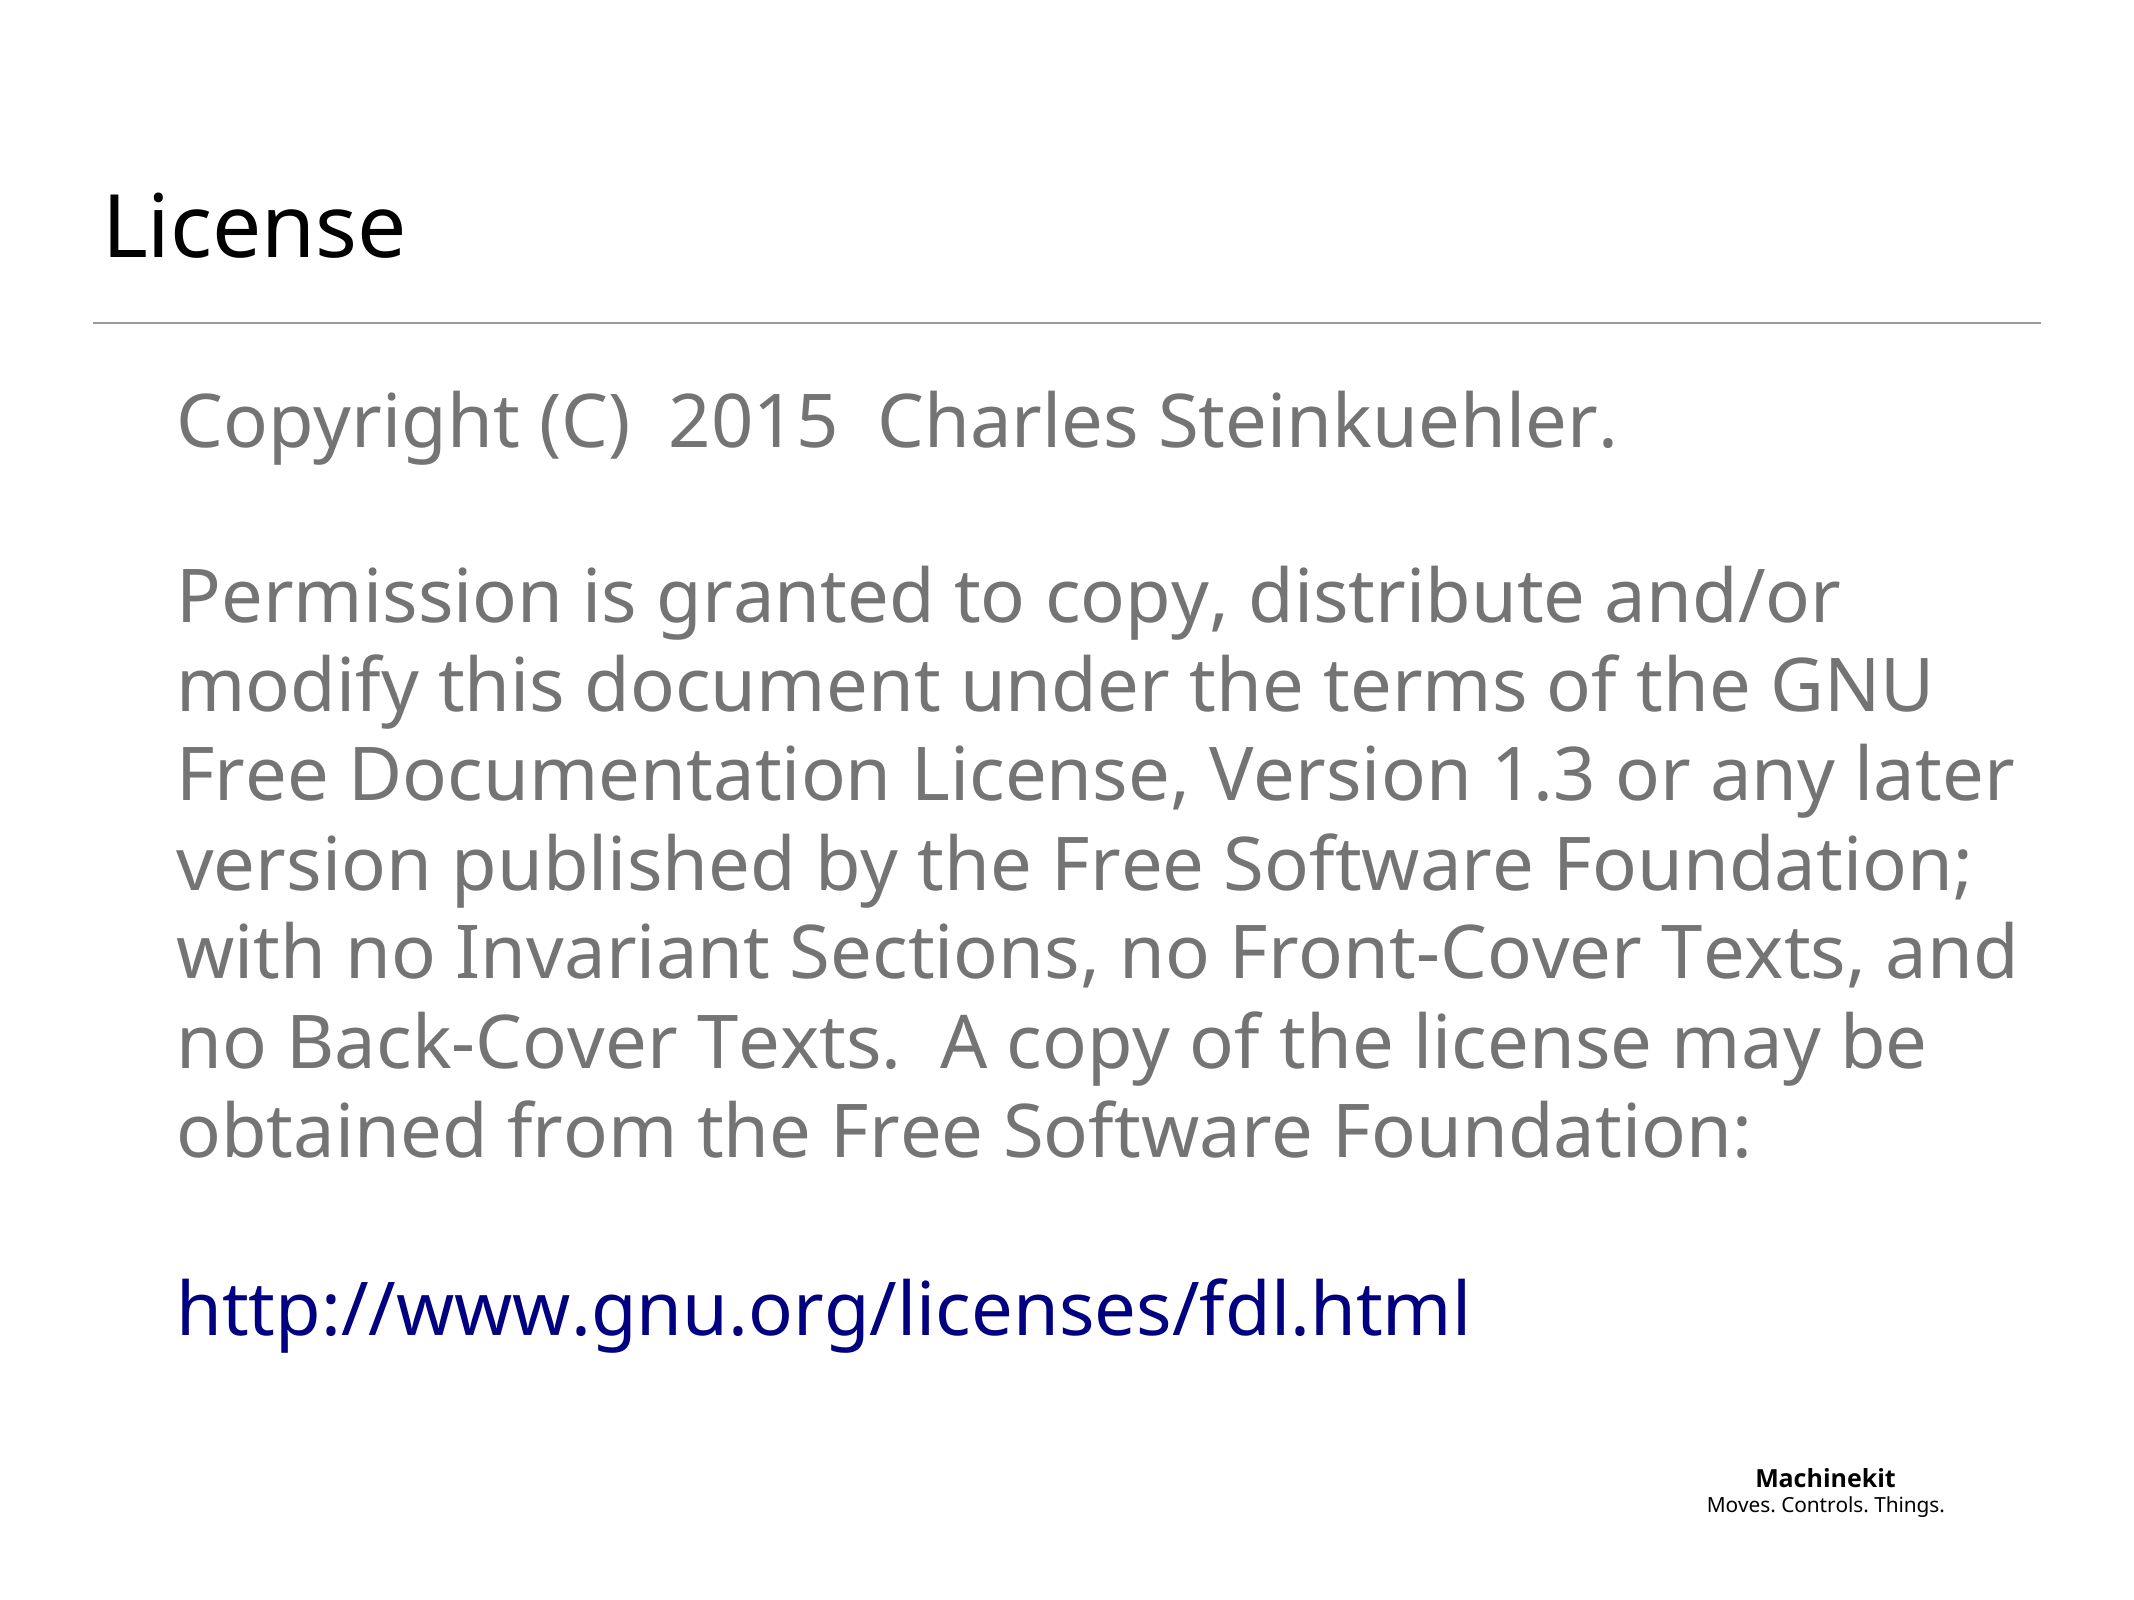

# License
Copyright (C) 2015 Charles Steinkuehler.
Permission is granted to copy, distribute and/or modify this document under the terms of the GNU Free Documentation License, Version 1.3 or any later version published by the Free Software Foundation; with no Invariant Sections, no Front-Cover Texts, and no Back-Cover Texts. A copy of the license may be obtained from the Free Software Foundation:
http://www.gnu.org/licenses/fdl.html